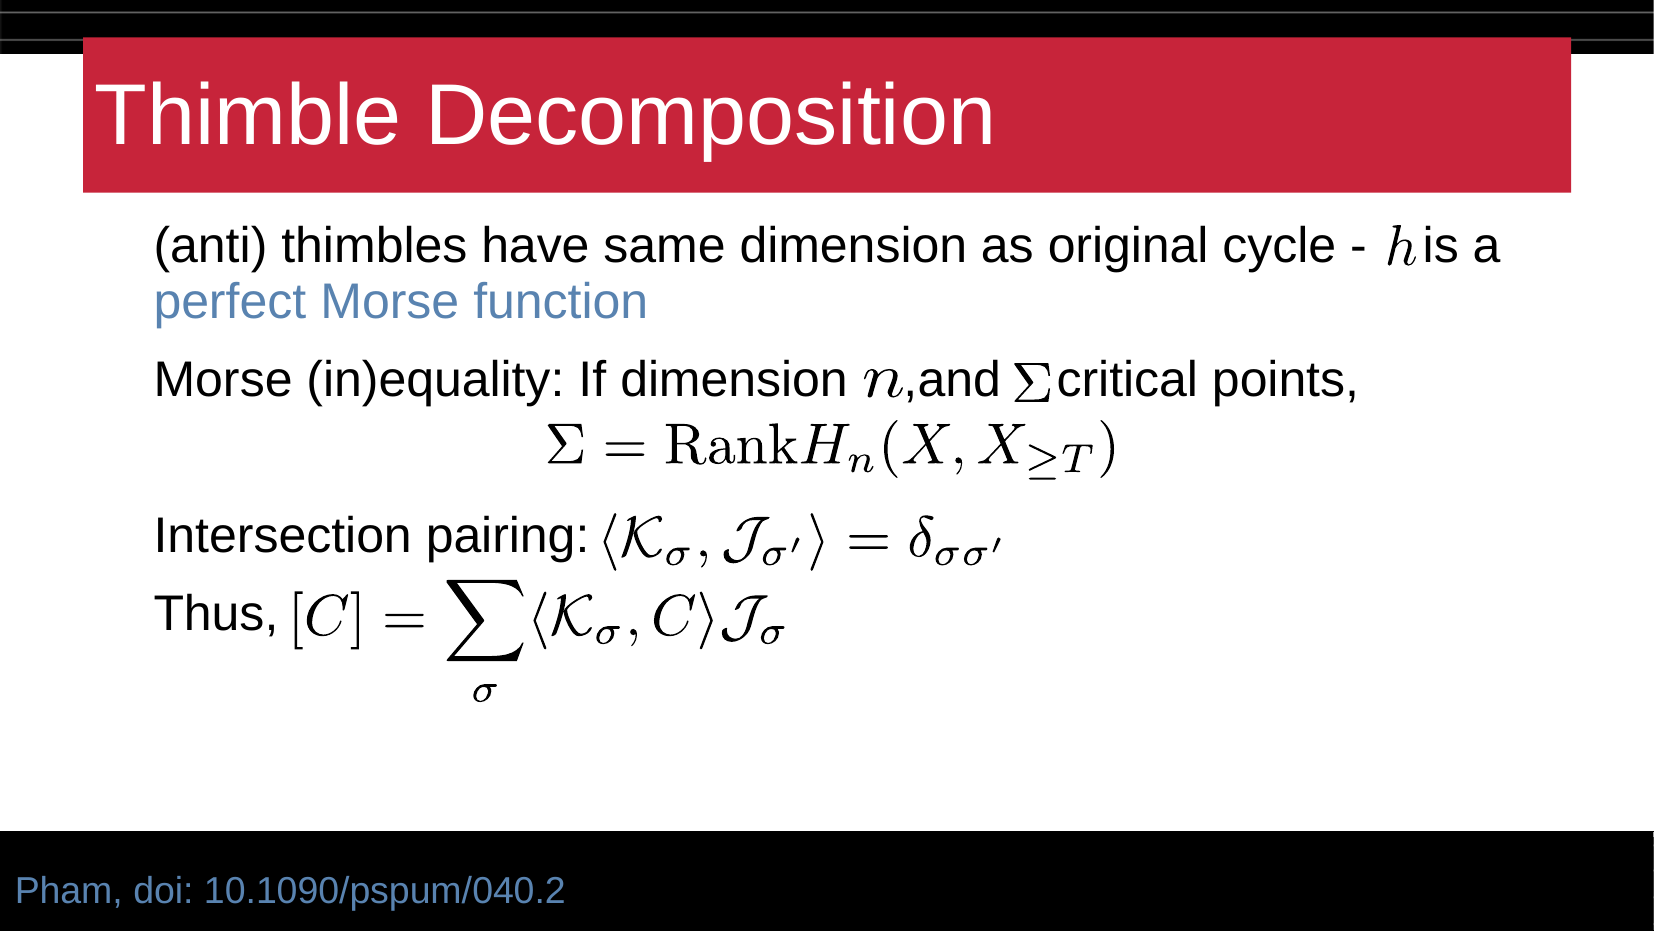

Thimble Decomposition
# (anti) thimbles have same dimension as original cycle - is a perfect Morse function
Morse (in)equality: If dimension ,and critical points,
Intersection pairing:
Thus,
Pham, doi: 10.1090/pspum/040.2